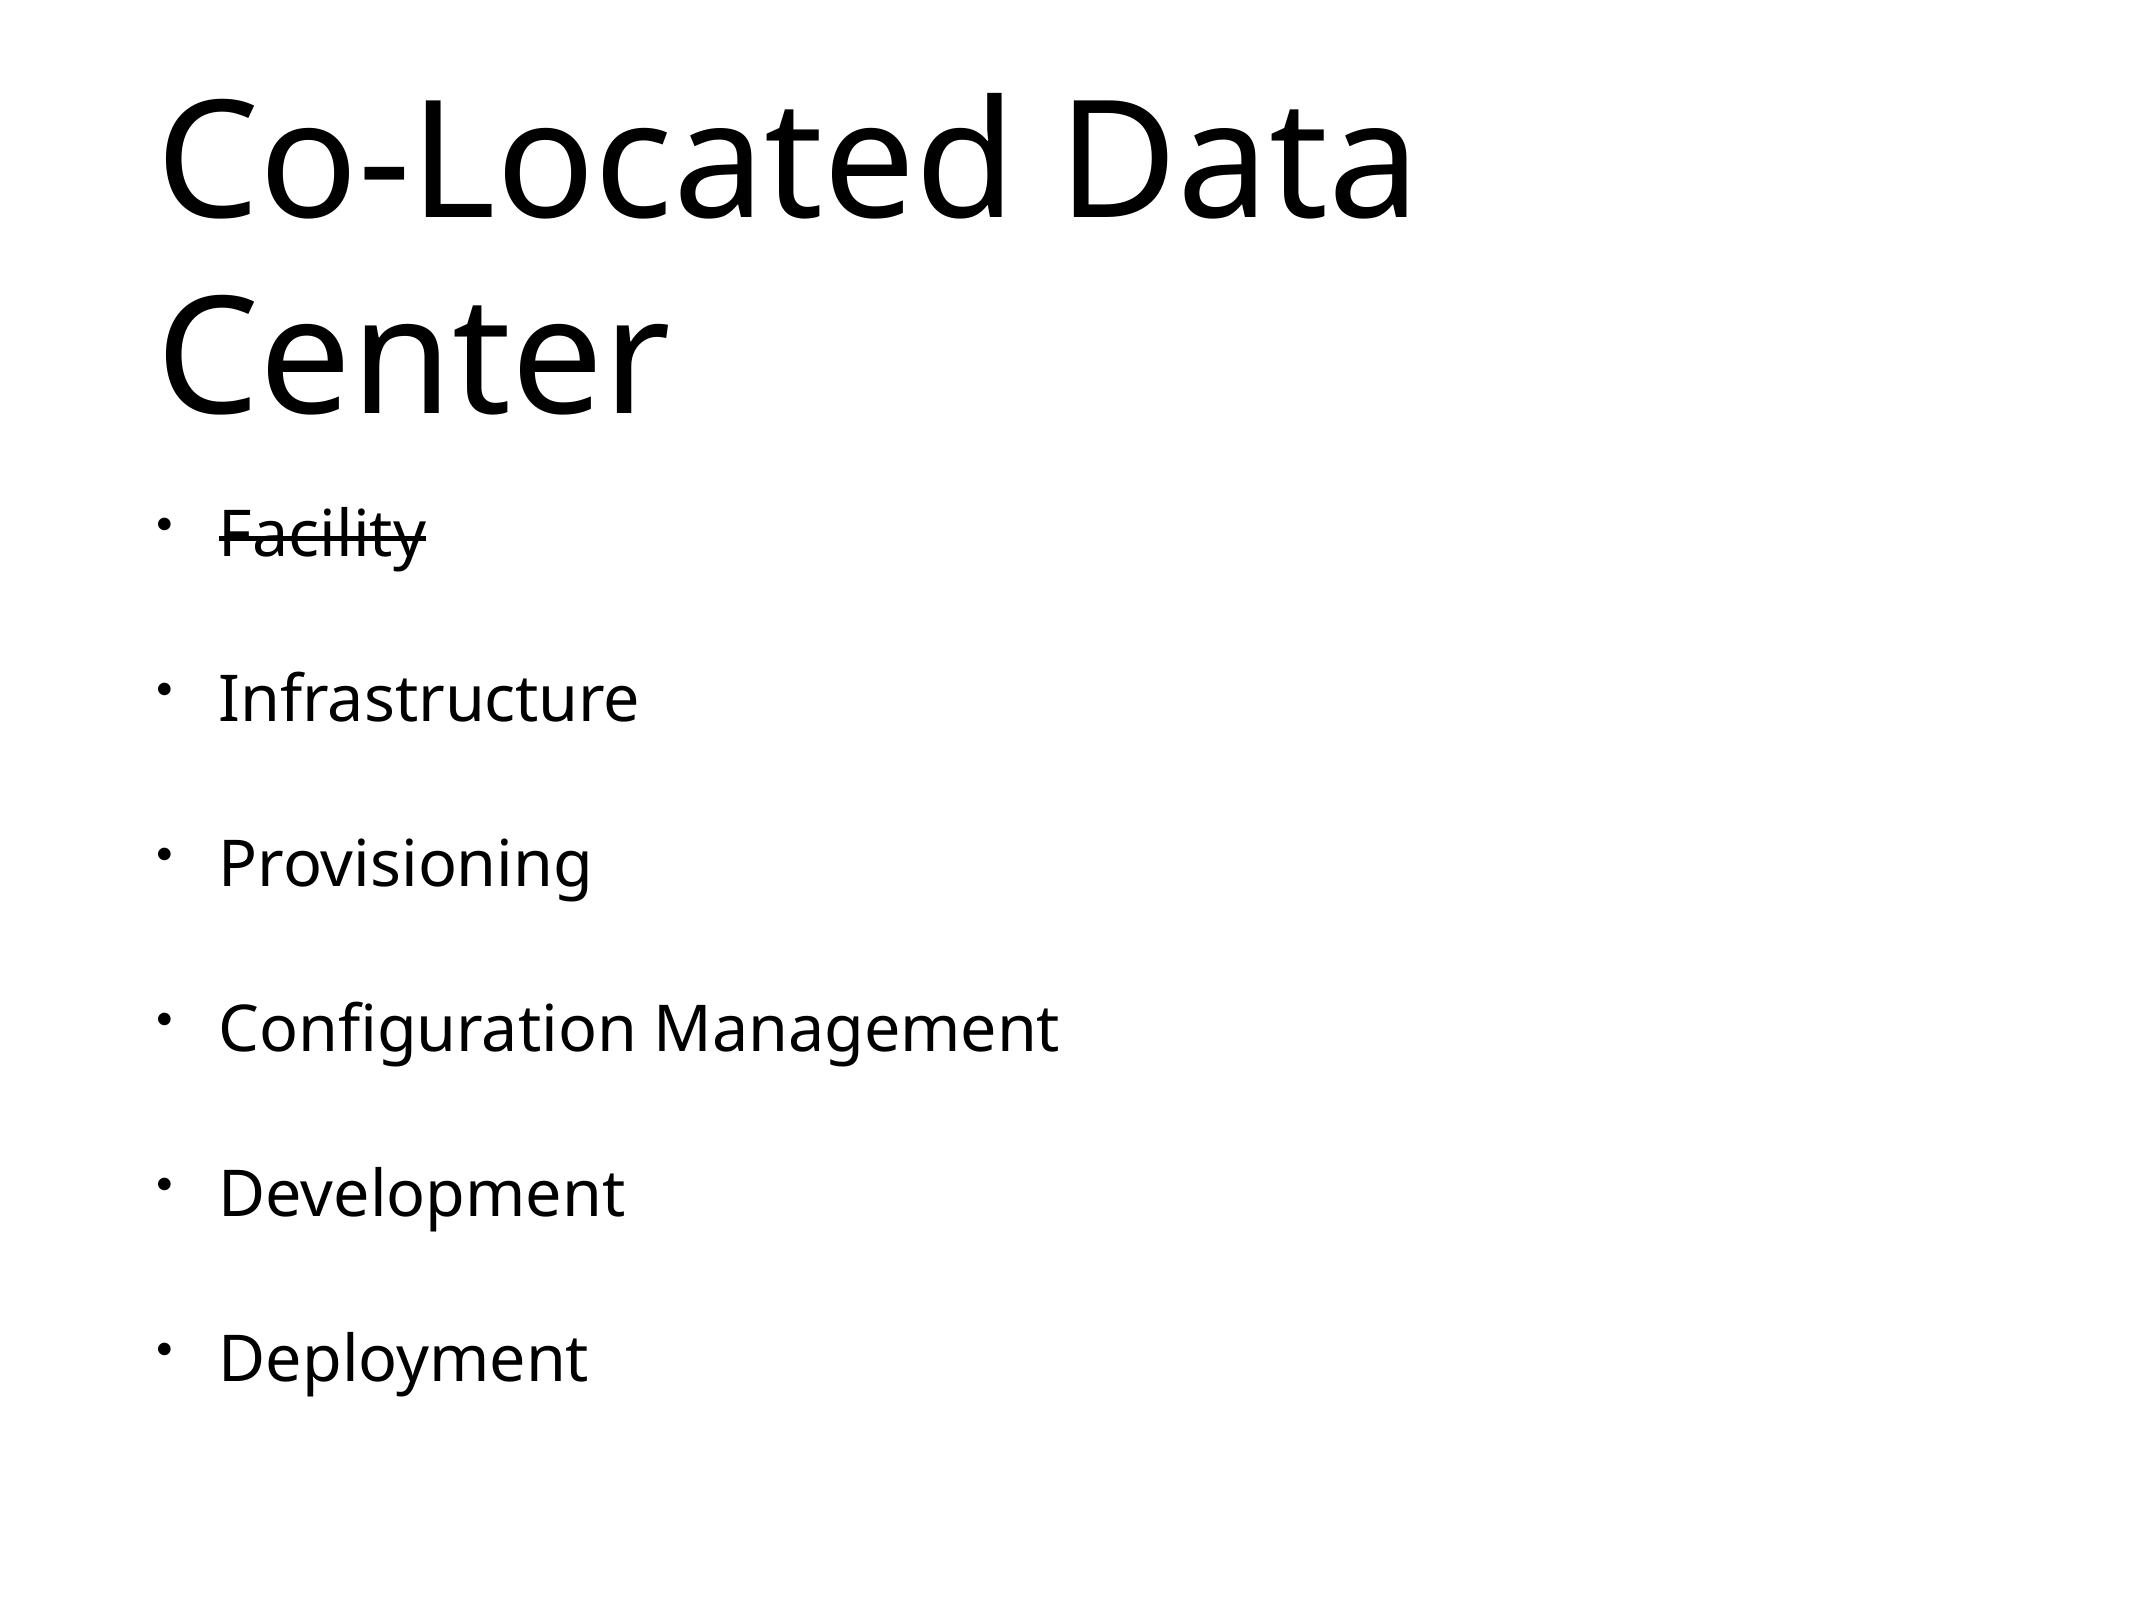

# Co-Located Data Center
Facility
Infrastructure
Provisioning
Configuration Management
Development
Deployment